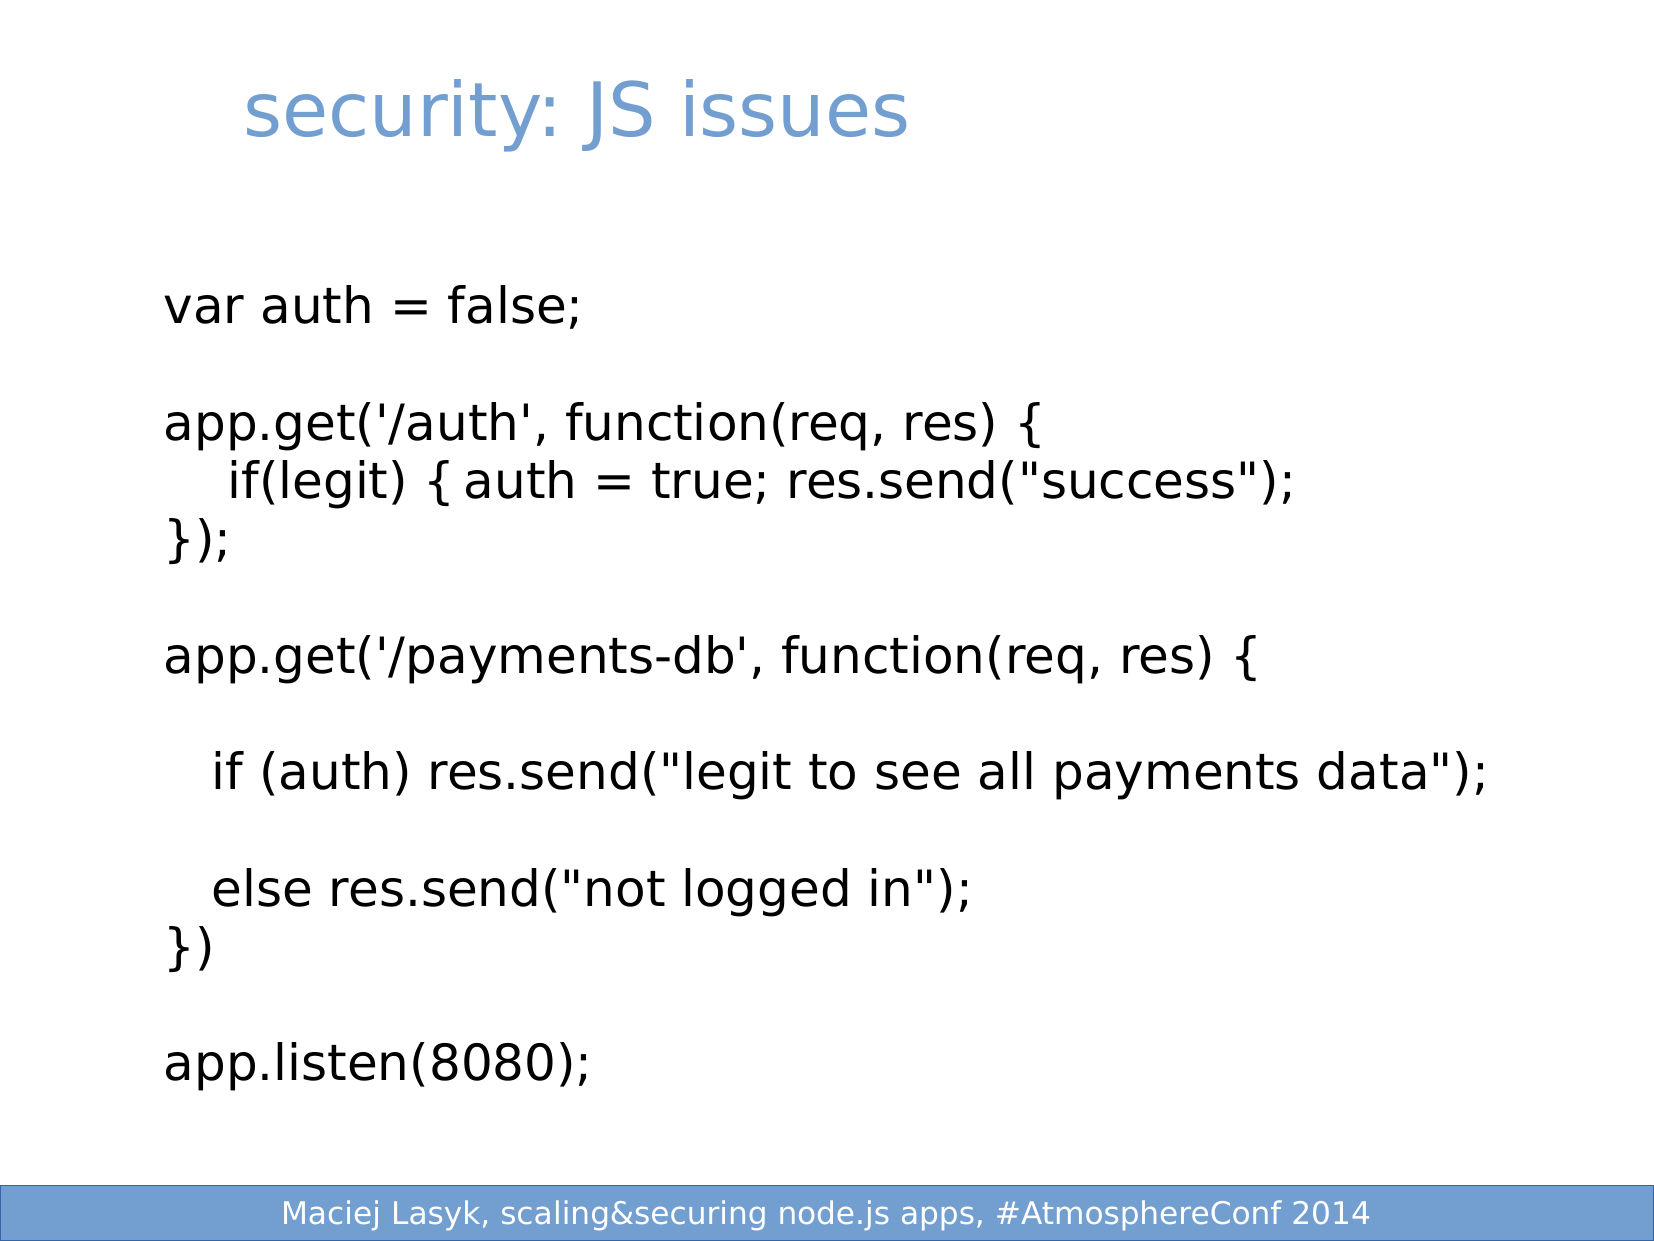

security: JS issues
var auth = false;
app.get('/auth', function(req, res) {
 if(legit) {	auth = true; res.send("success");
});
app.get('/payments-db', function(req, res) {
 if (auth) res.send("legit to see all payments data");
 else res.send("not logged in");
})
app.listen(8080);
 3/25
 1/25
Maciej Lasyk, Ganglia & Nagios
Maciej Lasyk, node.js security
Maciej Lasyk, node.js security
Maciej Lasyk, scaling&securing node.js apps, #AtmosphereConf 2014
Maciej Lasyk, scaling&securing node.js apps